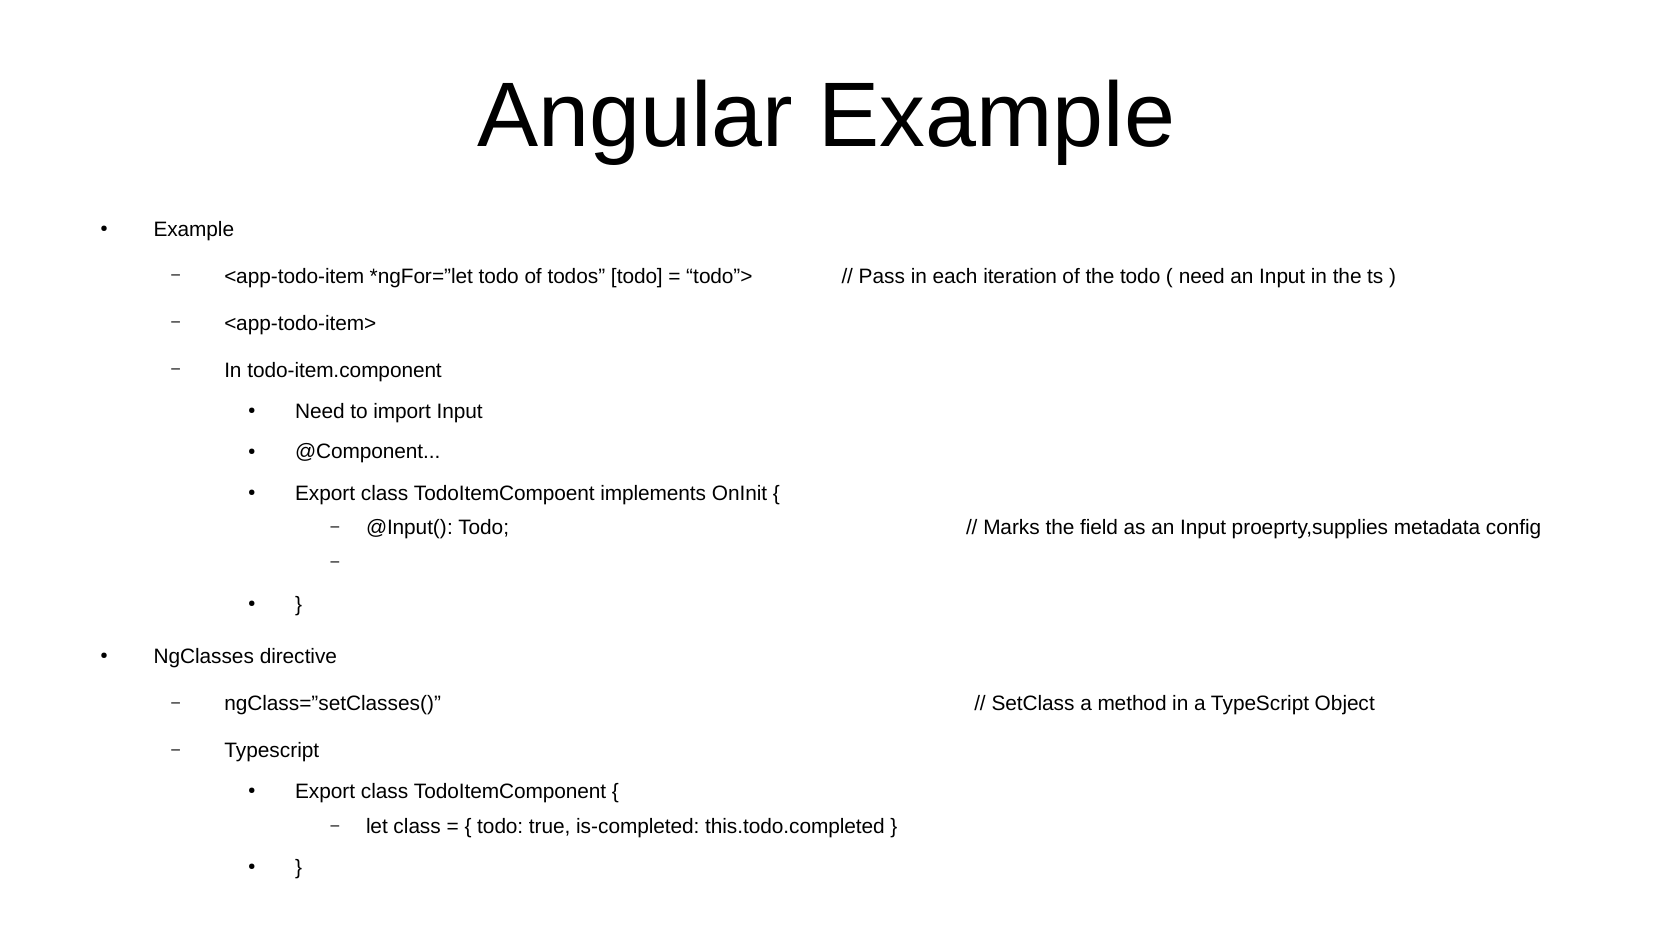

# Angular Example
Example
<app-todo-item *ngFor=”let todo of todos” [todo] = “todo”>	 // Pass in each iteration of the todo ( need an Input in the ts )
<app-todo-item>
In todo-item.component
Need to import Input
@Component...
Export class TodoItemCompoent implements OnInit {
@Input(): Todo;							// Marks the field as an Input proeprty,supplies metadata config
}
NgClasses directive
ngClass=”setClasses()”								// SetClass a method in a TypeScript Object
Typescript
Export class TodoItemComponent {
let class = { todo: true, is-completed: this.todo.completed }
}